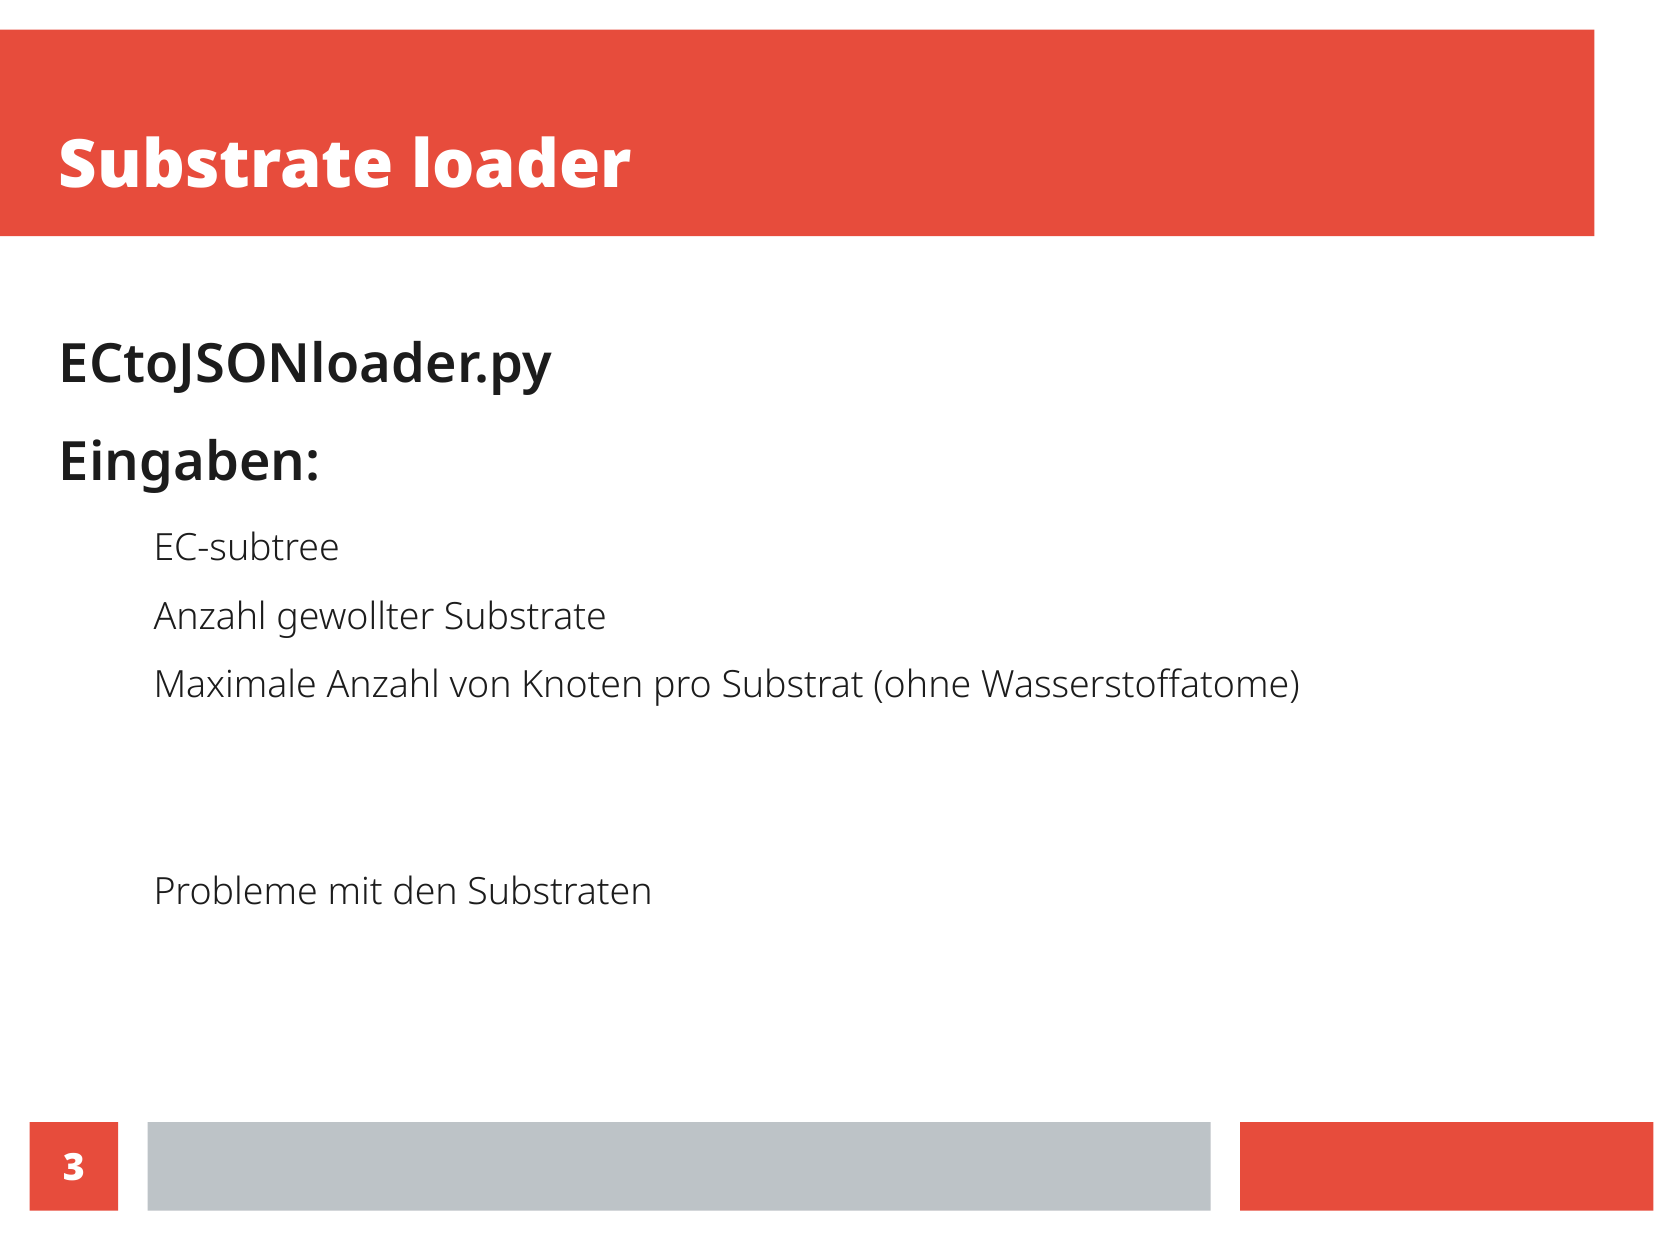

# Substrate loader
ECtoJSONloader.py
Eingaben:
EC-subtree
Anzahl gewollter Substrate
Maximale Anzahl von Knoten pro Substrat (ohne Wasserstoffatome)
Probleme mit den Substraten
3